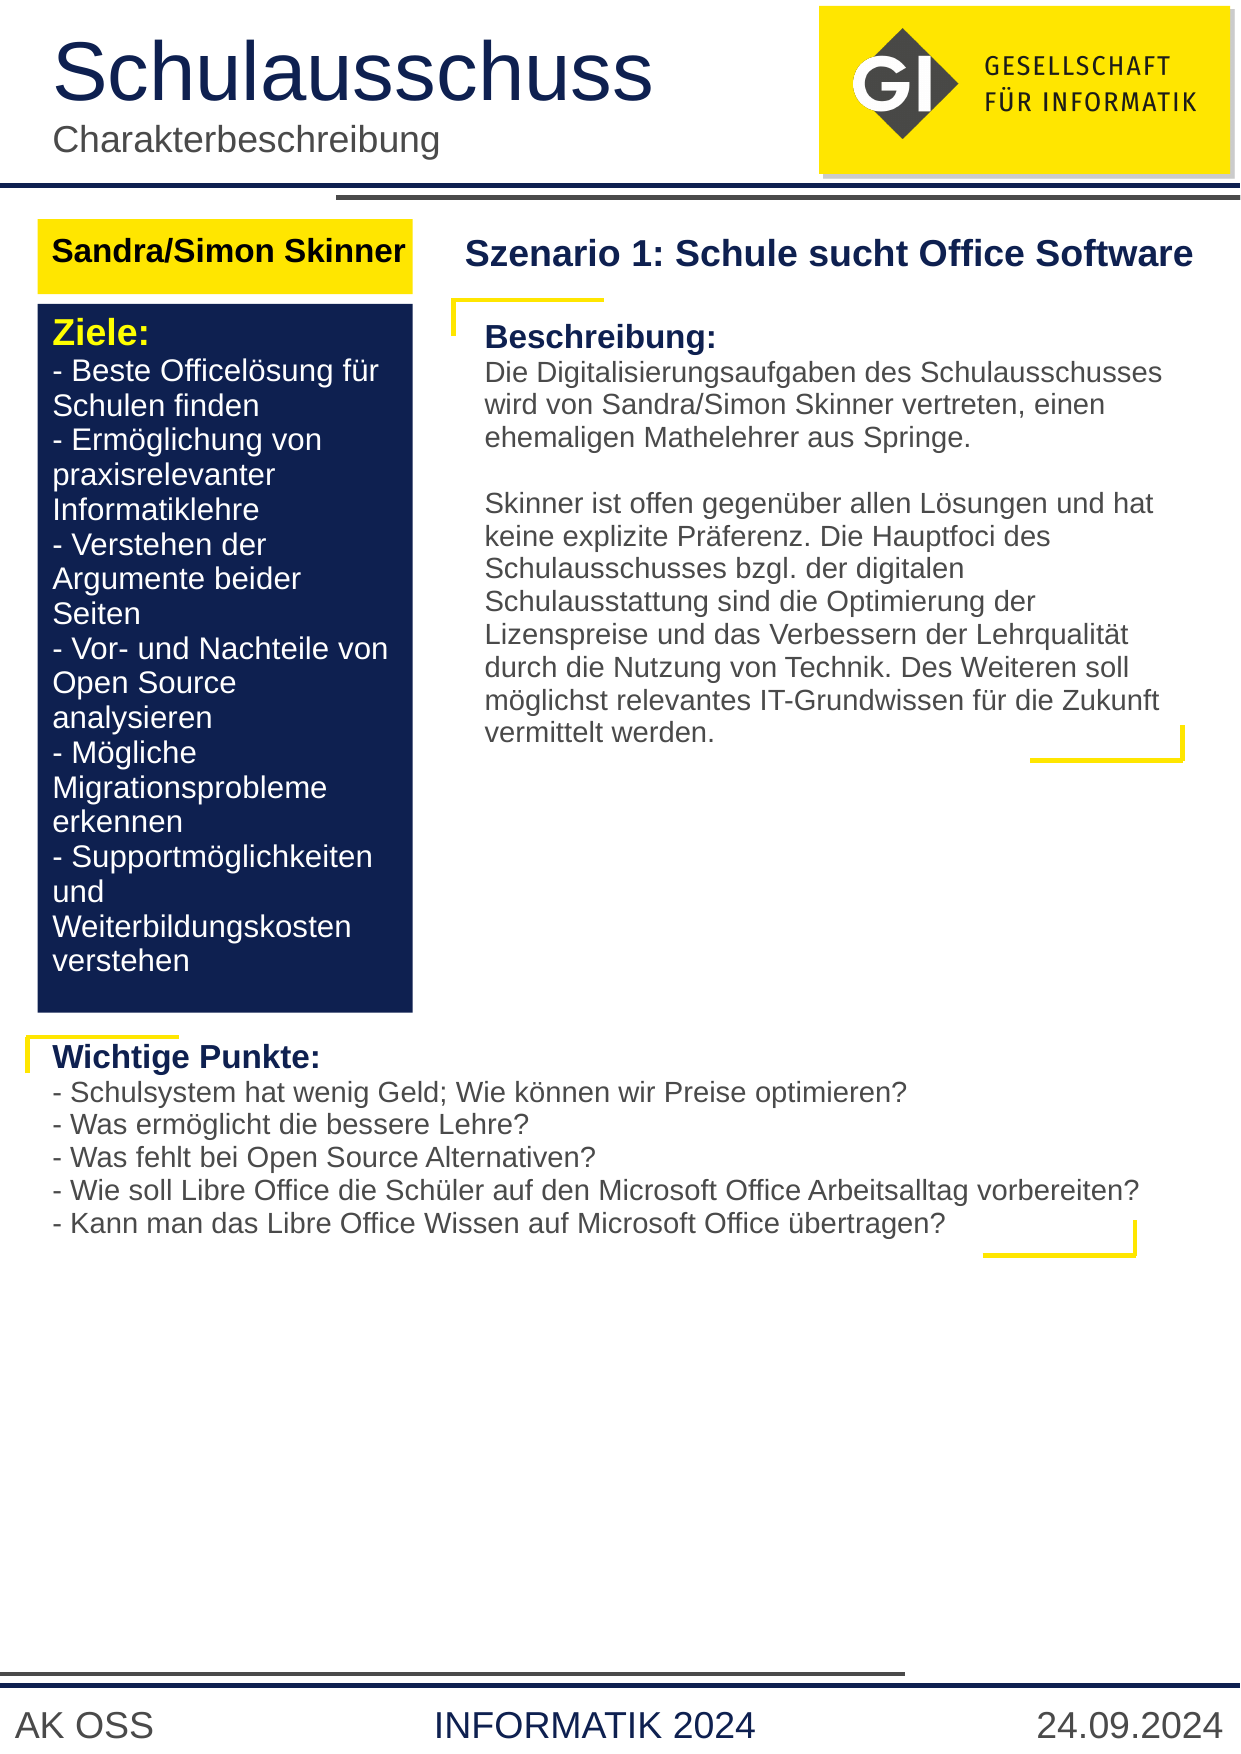

Schulausschuss
Charakterbeschreibung
Sandra/Simon Skinner
Szenario 1: Schule sucht Office Software
Ziele:
- Beste Officelösung für Schulen finden
- Ermöglichung von praxisrelevanter Informatiklehre
- Verstehen der Argumente beider Seiten
- Vor- und Nachteile von Open Source analysieren
- Mögliche Migrationsprobleme erkennen
- Supportmöglichkeiten und Weiterbildungskosten verstehen
Beschreibung:
Die Digitalisierungsaufgaben des Schulausschusses wird von Sandra/Simon Skinner vertreten, einen ehemaligen Mathelehrer aus Springe.
Skinner ist offen gegenüber allen Lösungen und hat keine explizite Präferenz. Die Hauptfoci des Schulausschusses bzgl. der digitalen Schulausstattung sind die Optimierung der Lizenspreise und das Verbessern der Lehrqualität durch die Nutzung von Technik. Des Weiteren soll möglichst relevantes IT-Grundwissen für die Zukunft vermittelt werden.
Wichtige Punkte:
- Schulsystem hat wenig Geld; Wie können wir Preise optimieren?
- Was ermöglicht die bessere Lehre?
- Was fehlt bei Open Source Alternativen?
- Wie soll Libre Office die Schüler auf den Microsoft Office Arbeitsalltag vorbereiten?
- Kann man das Libre Office Wissen auf Microsoft Office übertragen?
AK OSS
INFORMATIK 2024
24.09.2024